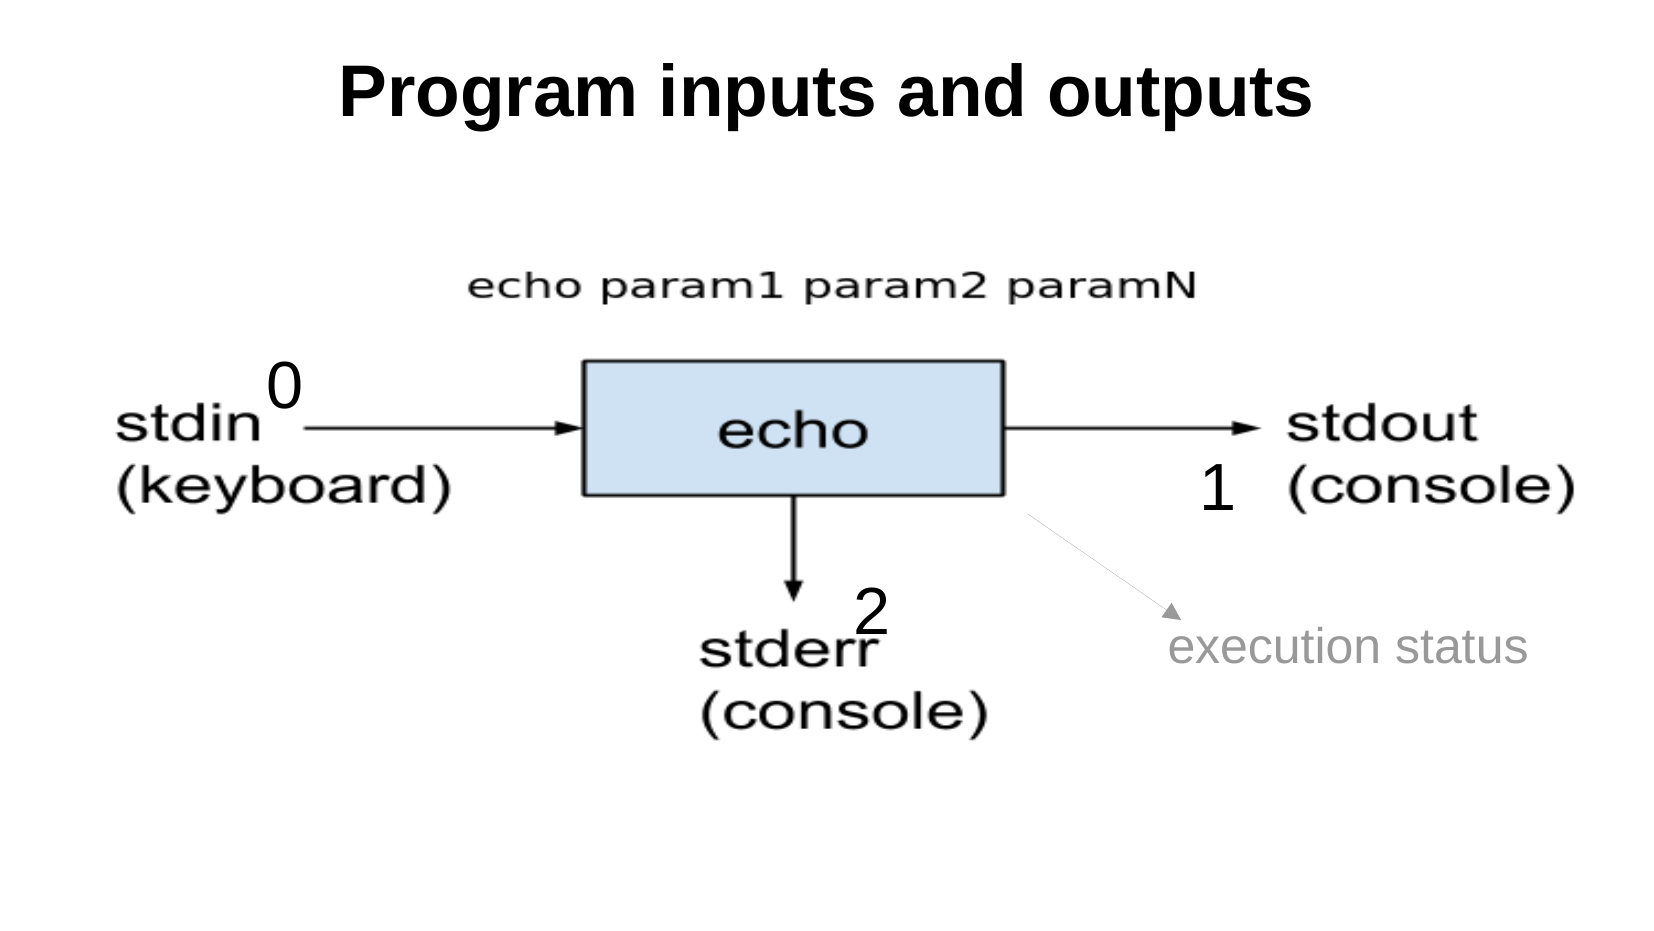

# Program inputs and outputs
0
1
2
execution status